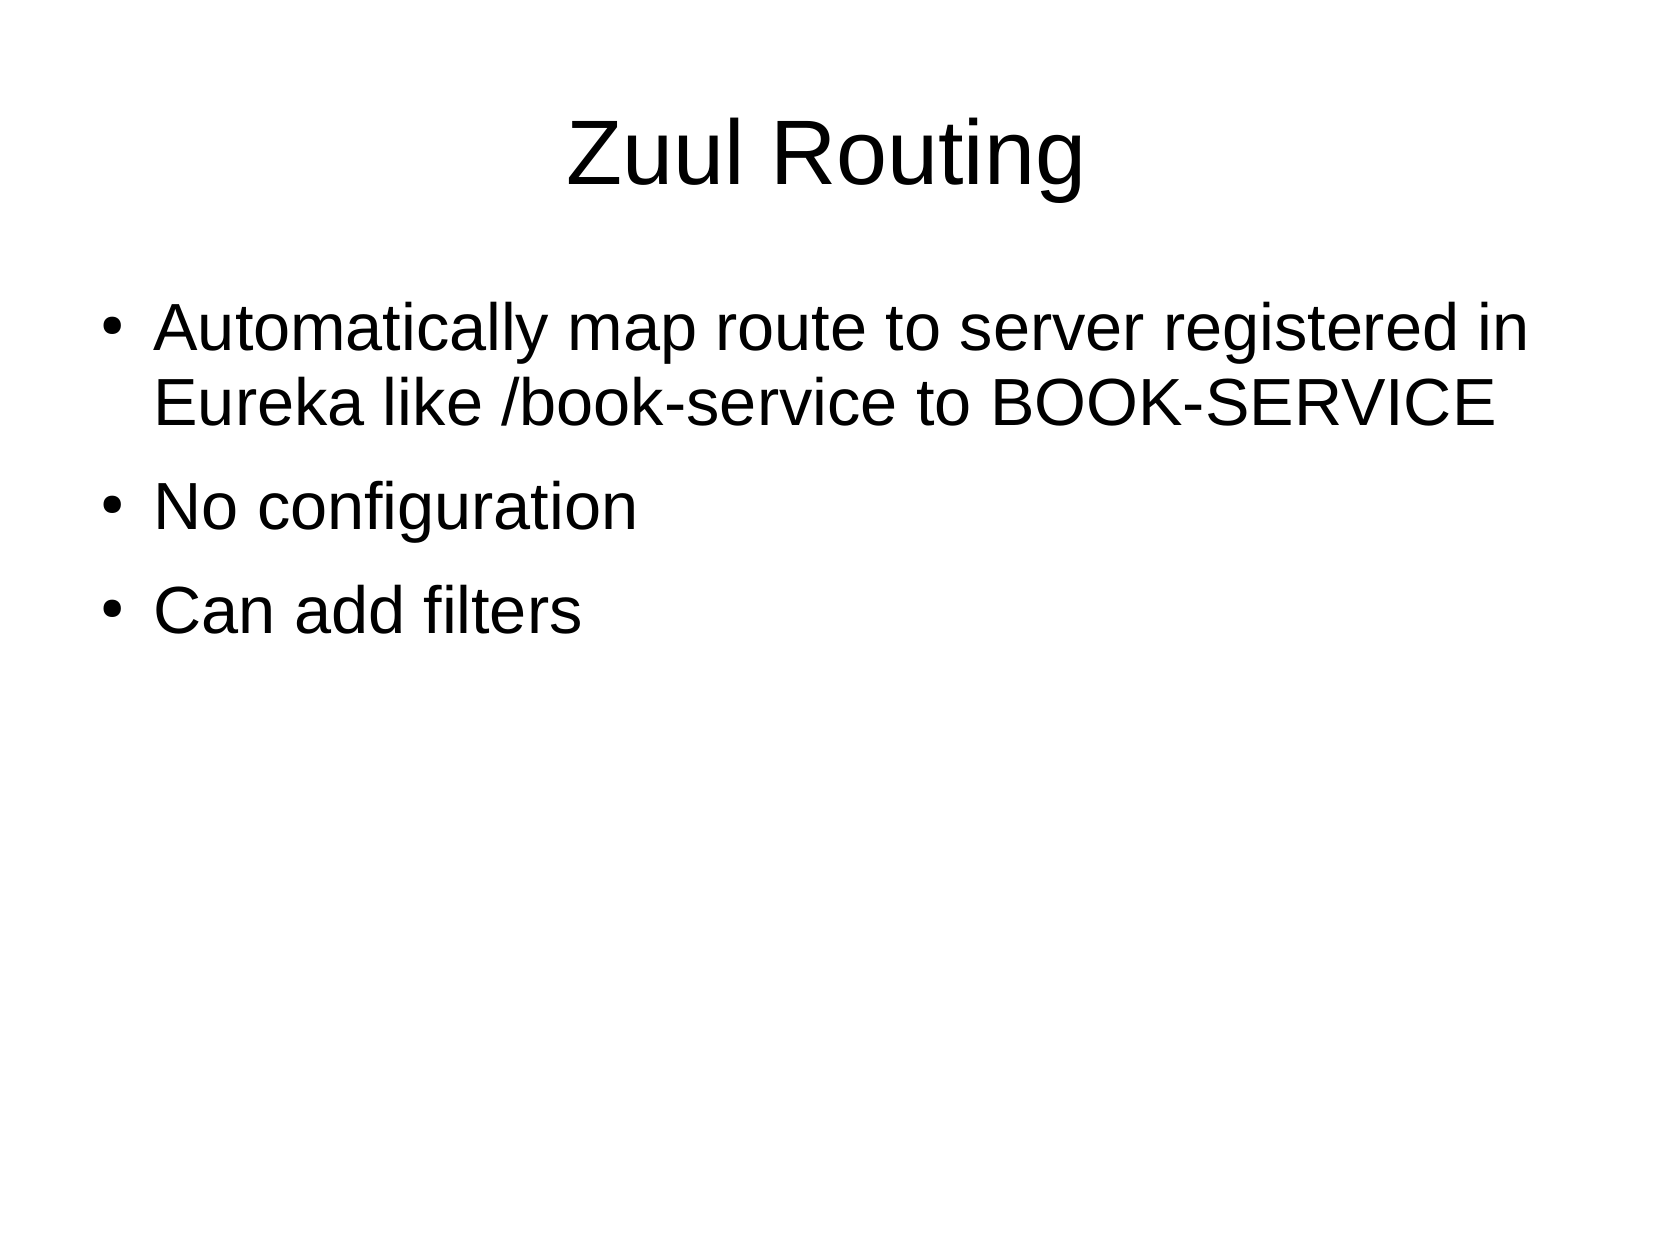

# Zuul Routing
Automatically map route to server registered in Eureka like /book-service to BOOK-SERVICE
No configuration
Can add filters